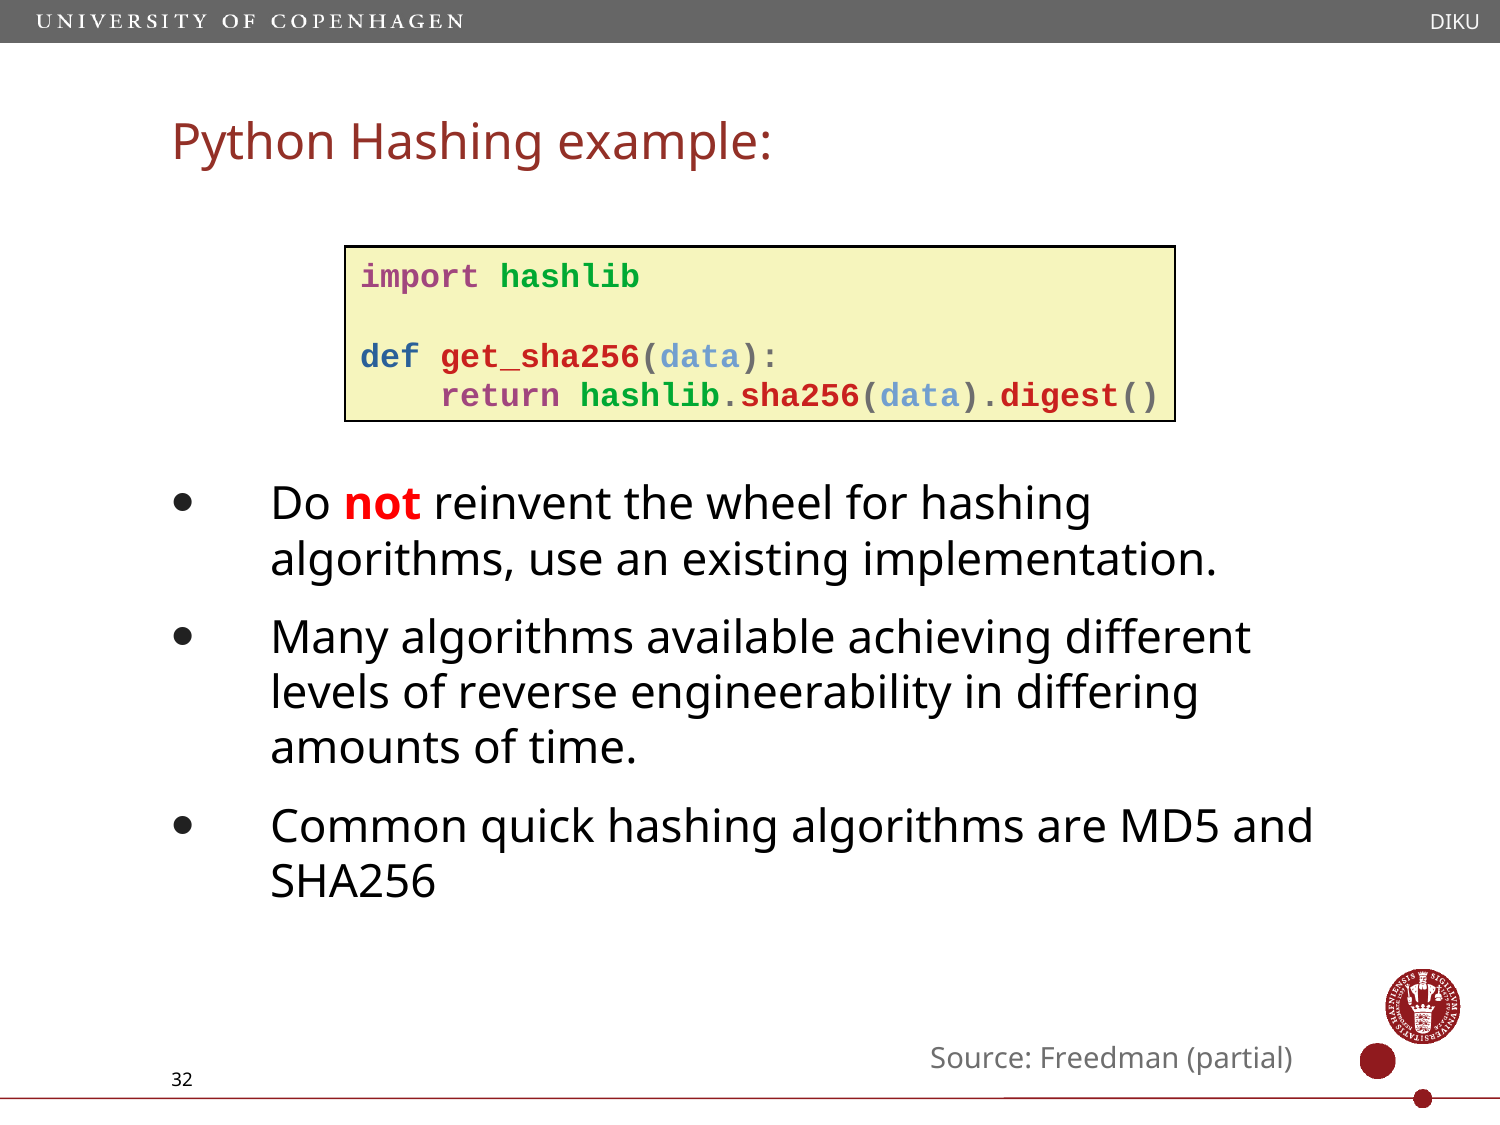

DIKU
Python Hashing example:
import hashlib
def get_sha256(data):
 return hashlib.sha256(data).digest()
Do not reinvent the wheel for hashing algorithms, use an existing implementation.
Many algorithms available achieving different levels of reverse engineerability in differing amounts of time.
Common quick hashing algorithms are MD5 and SHA256
Source: Freedman (partial)